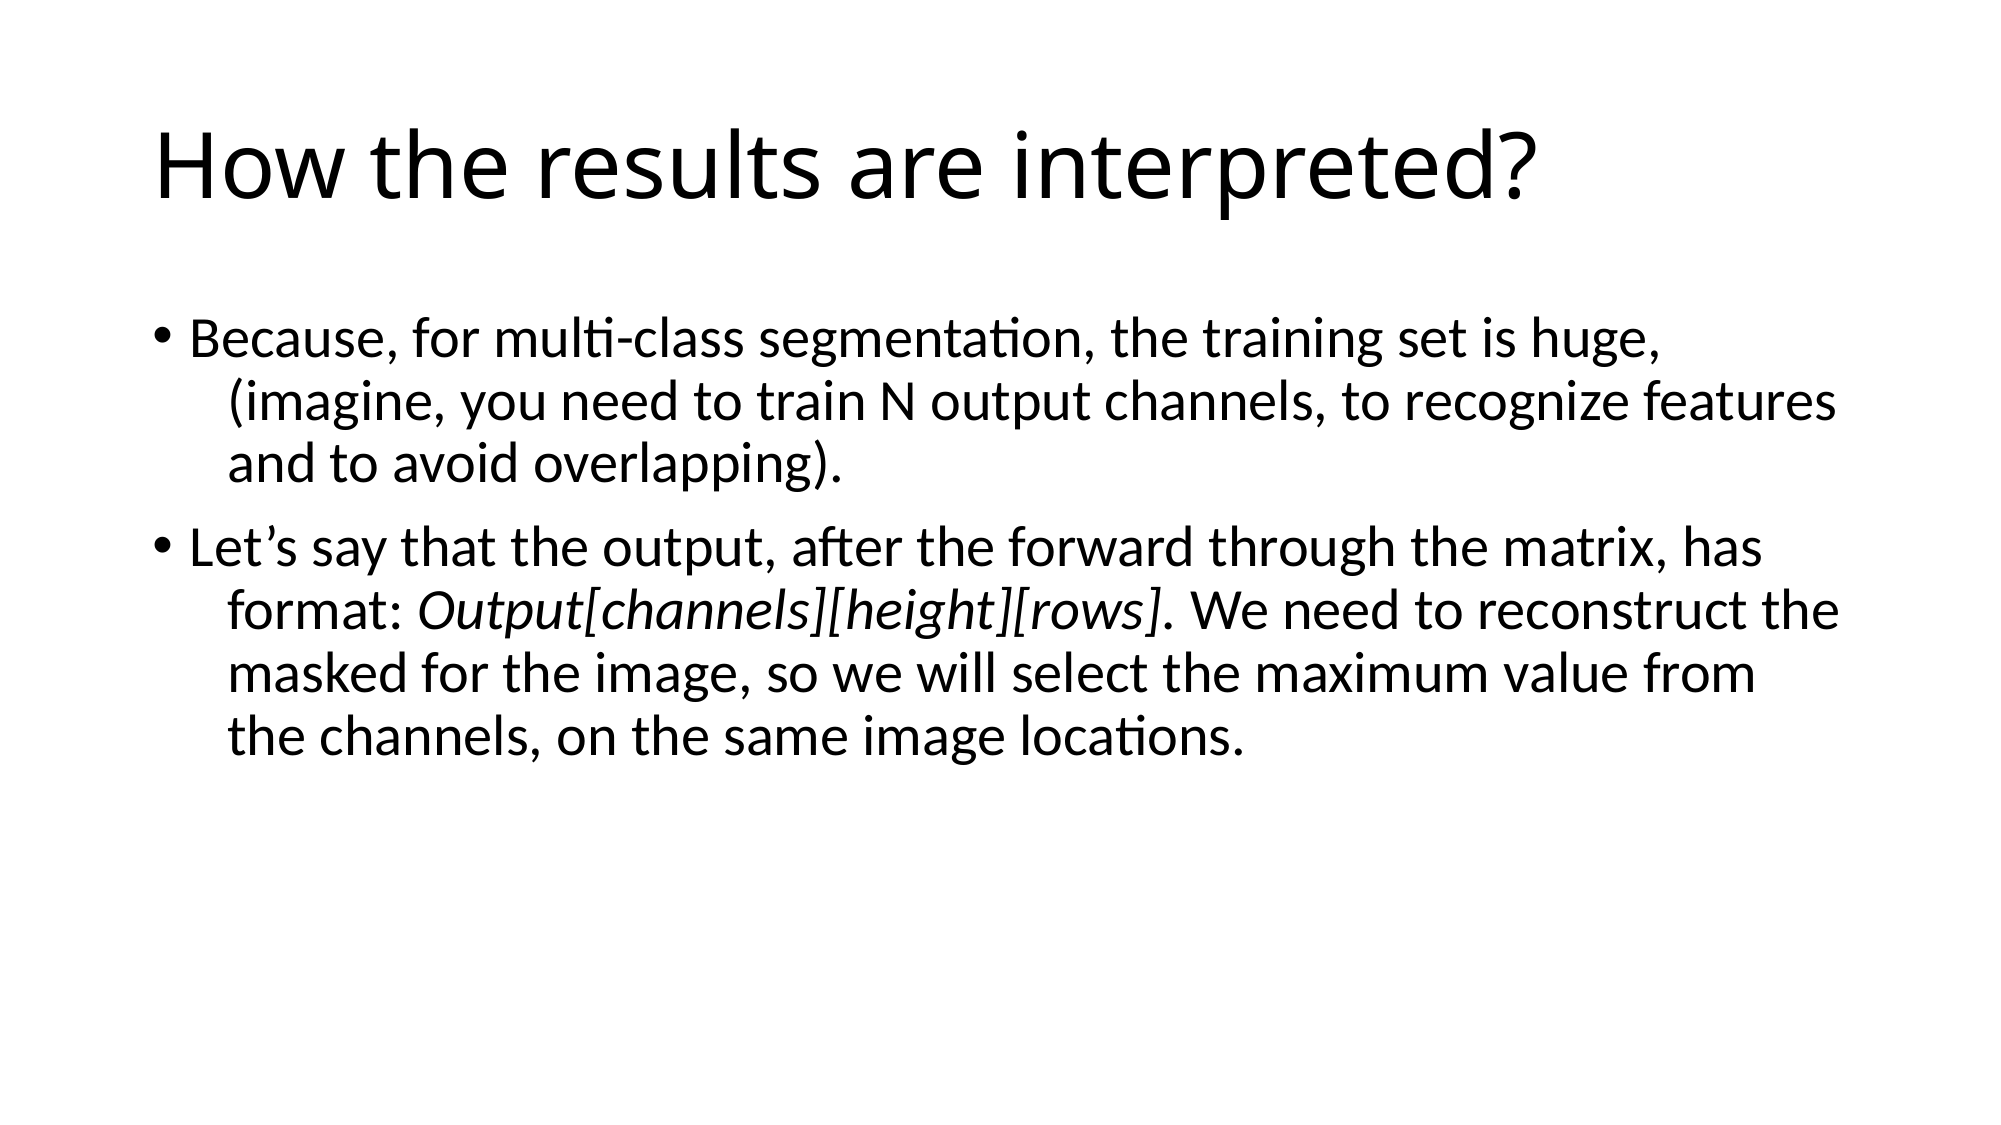

# How the results are interpreted?
Because, for multi-class segmentation, the training set is huge, (imagine, you need to train N output channels, to recognize features and to avoid overlapping).
Let’s say that the output, after the forward through the matrix, has format: Output[channels][height][rows]. We need to reconstruct the masked for the image, so we will select the maximum value from the channels, on the same image locations.